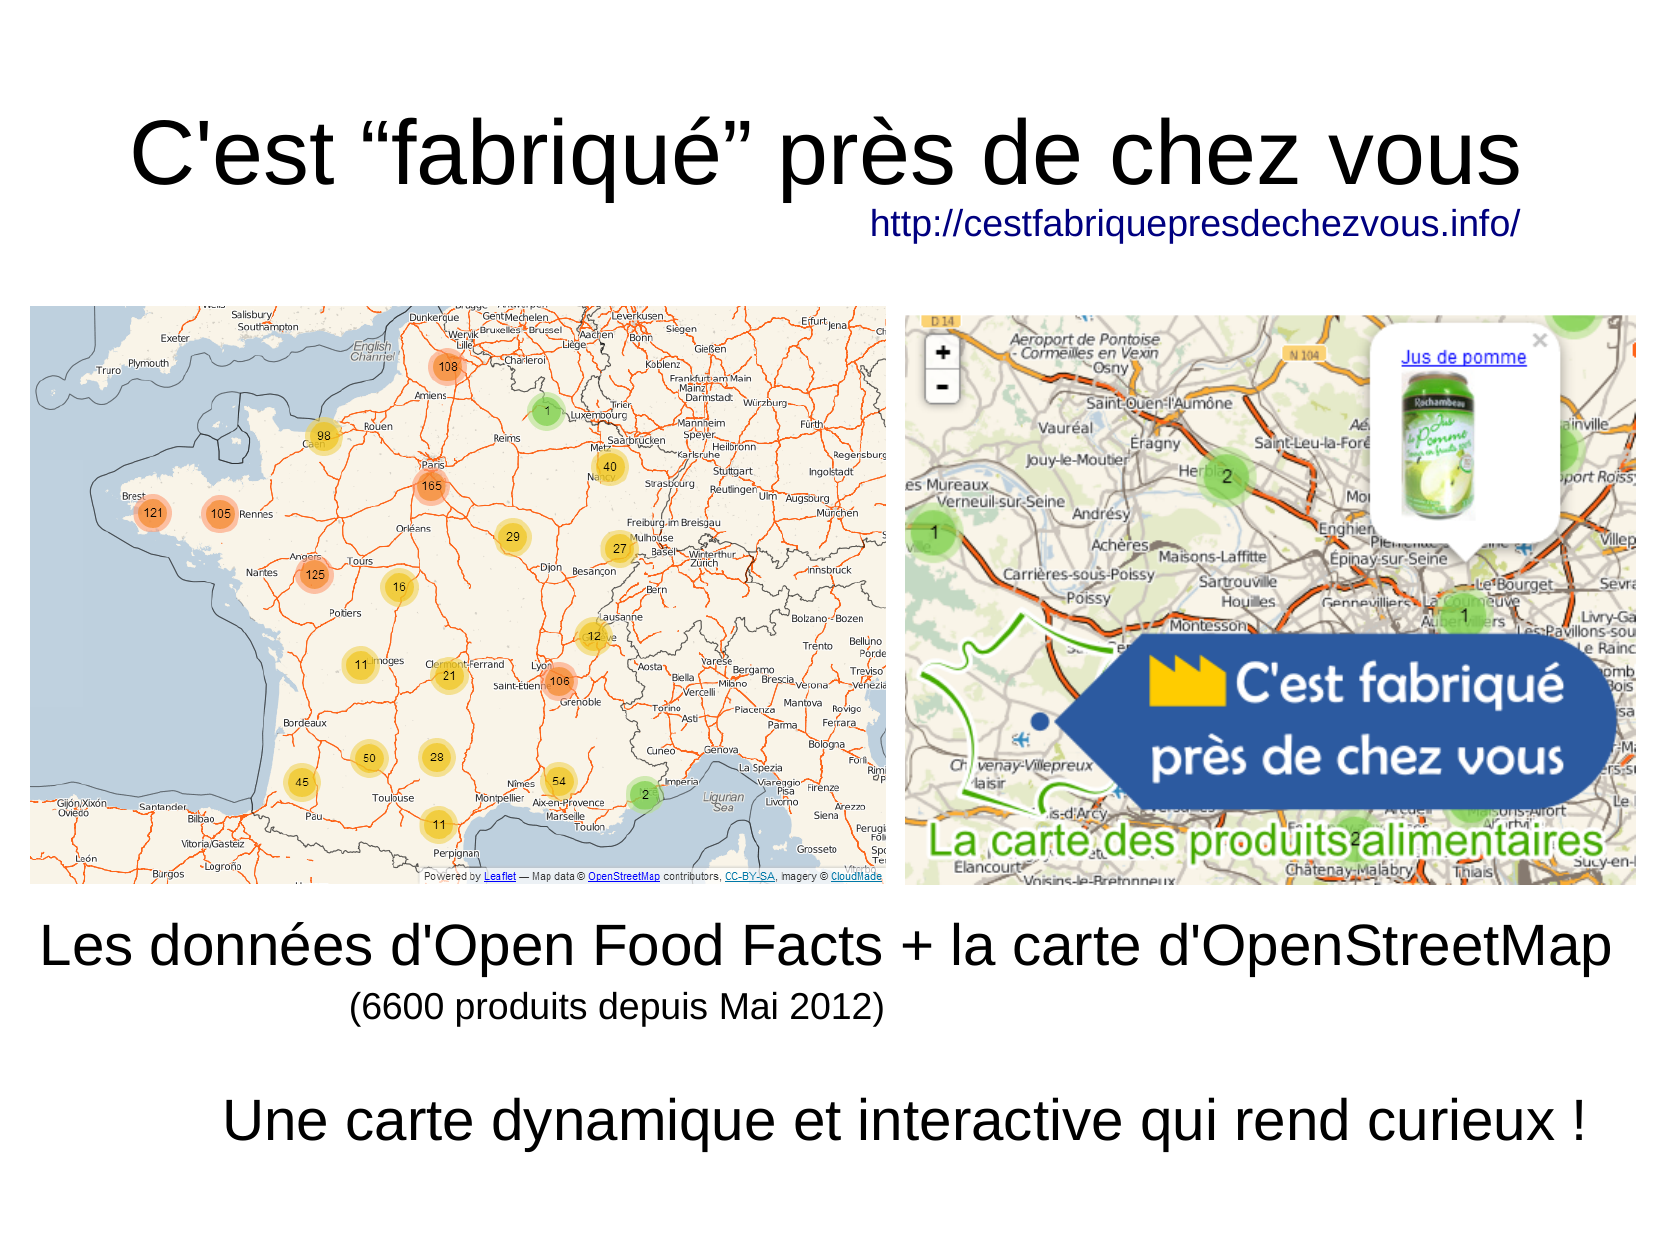

# C'est “fabriqué” près de chez vous
http://cestfabriquepresdechezvous.info/
Les données d'Open Food Facts + la carte d'OpenStreetMap
(6600 produits depuis Mai 2012)
Une carte dynamique et interactive qui rend curieux !